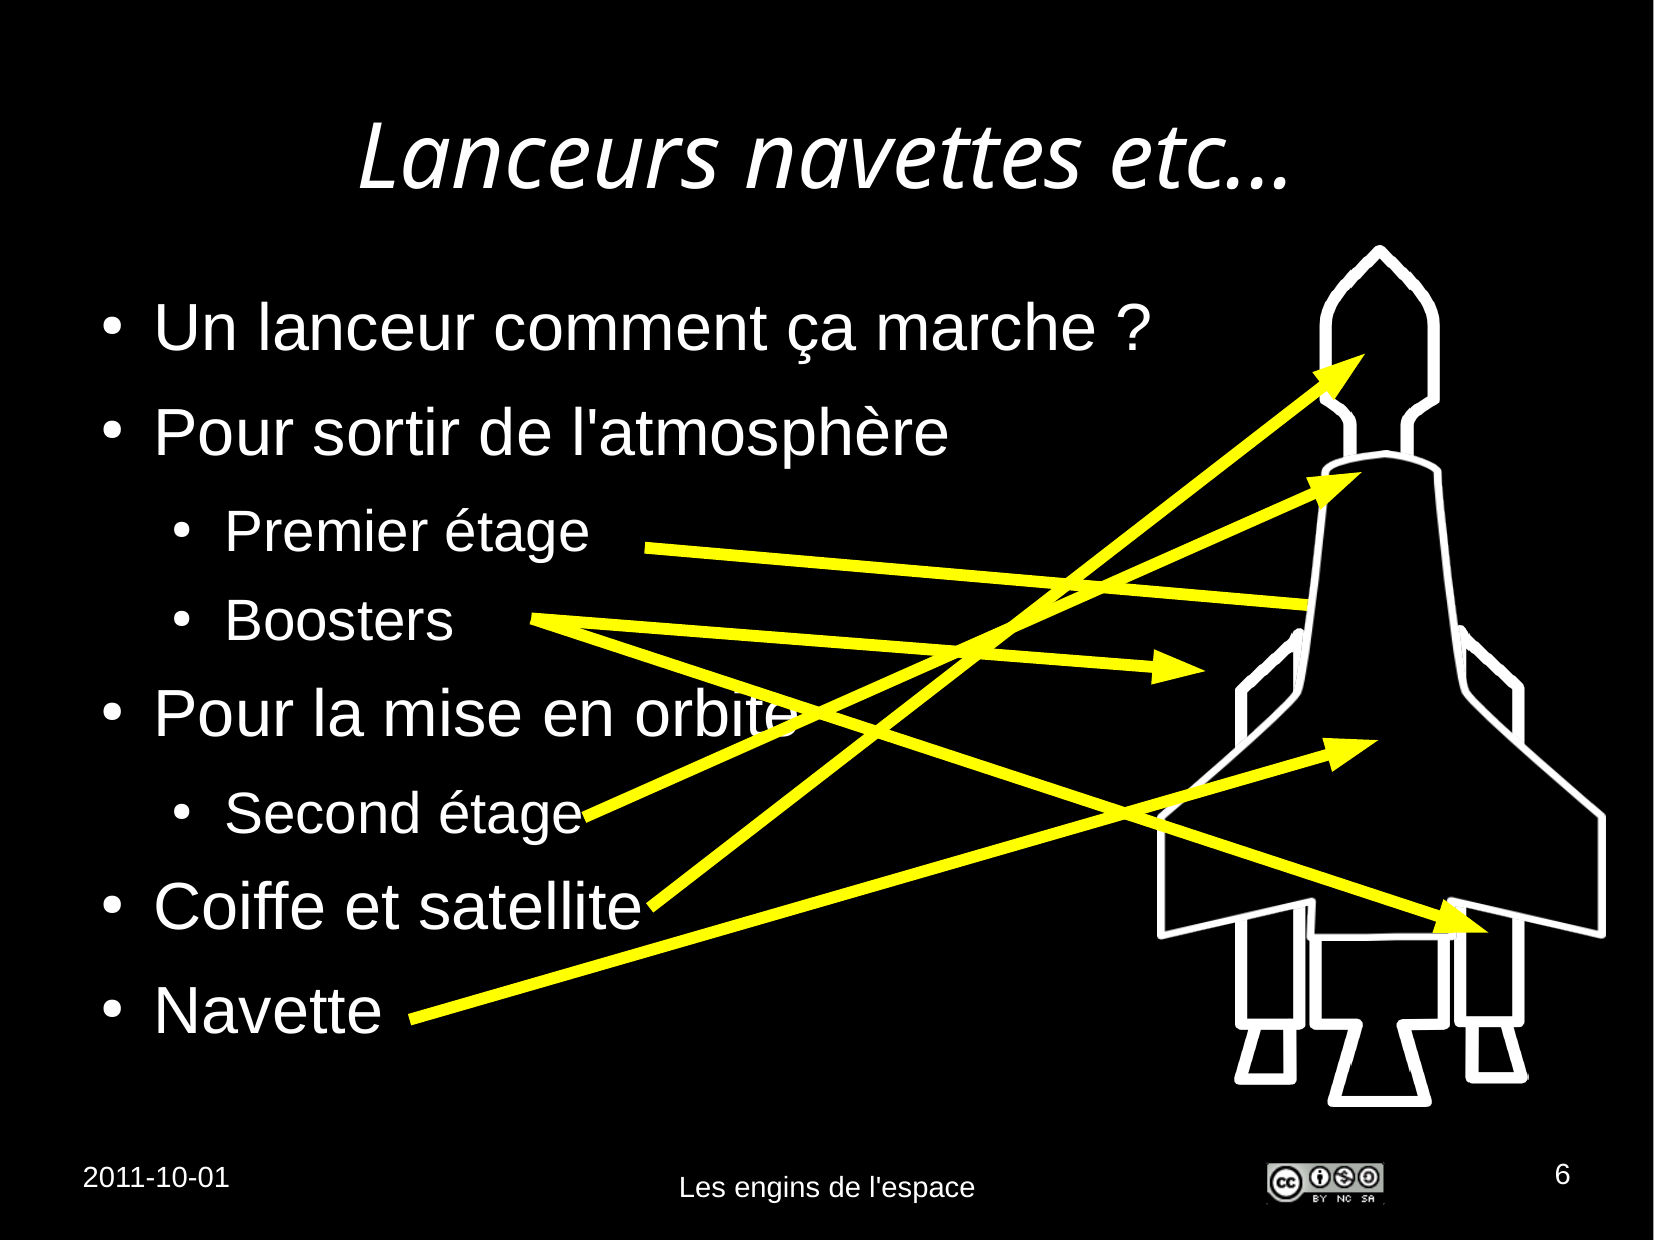

# Lanceurs navettes etc...
Un lanceur comment ça marche ?
Pour sortir de l'atmosphère
Premier étage
Boosters
Pour la mise en orbite
Second étage
Coiffe et satellite
Navette
6
2011-10-01
Les engins de l'espace